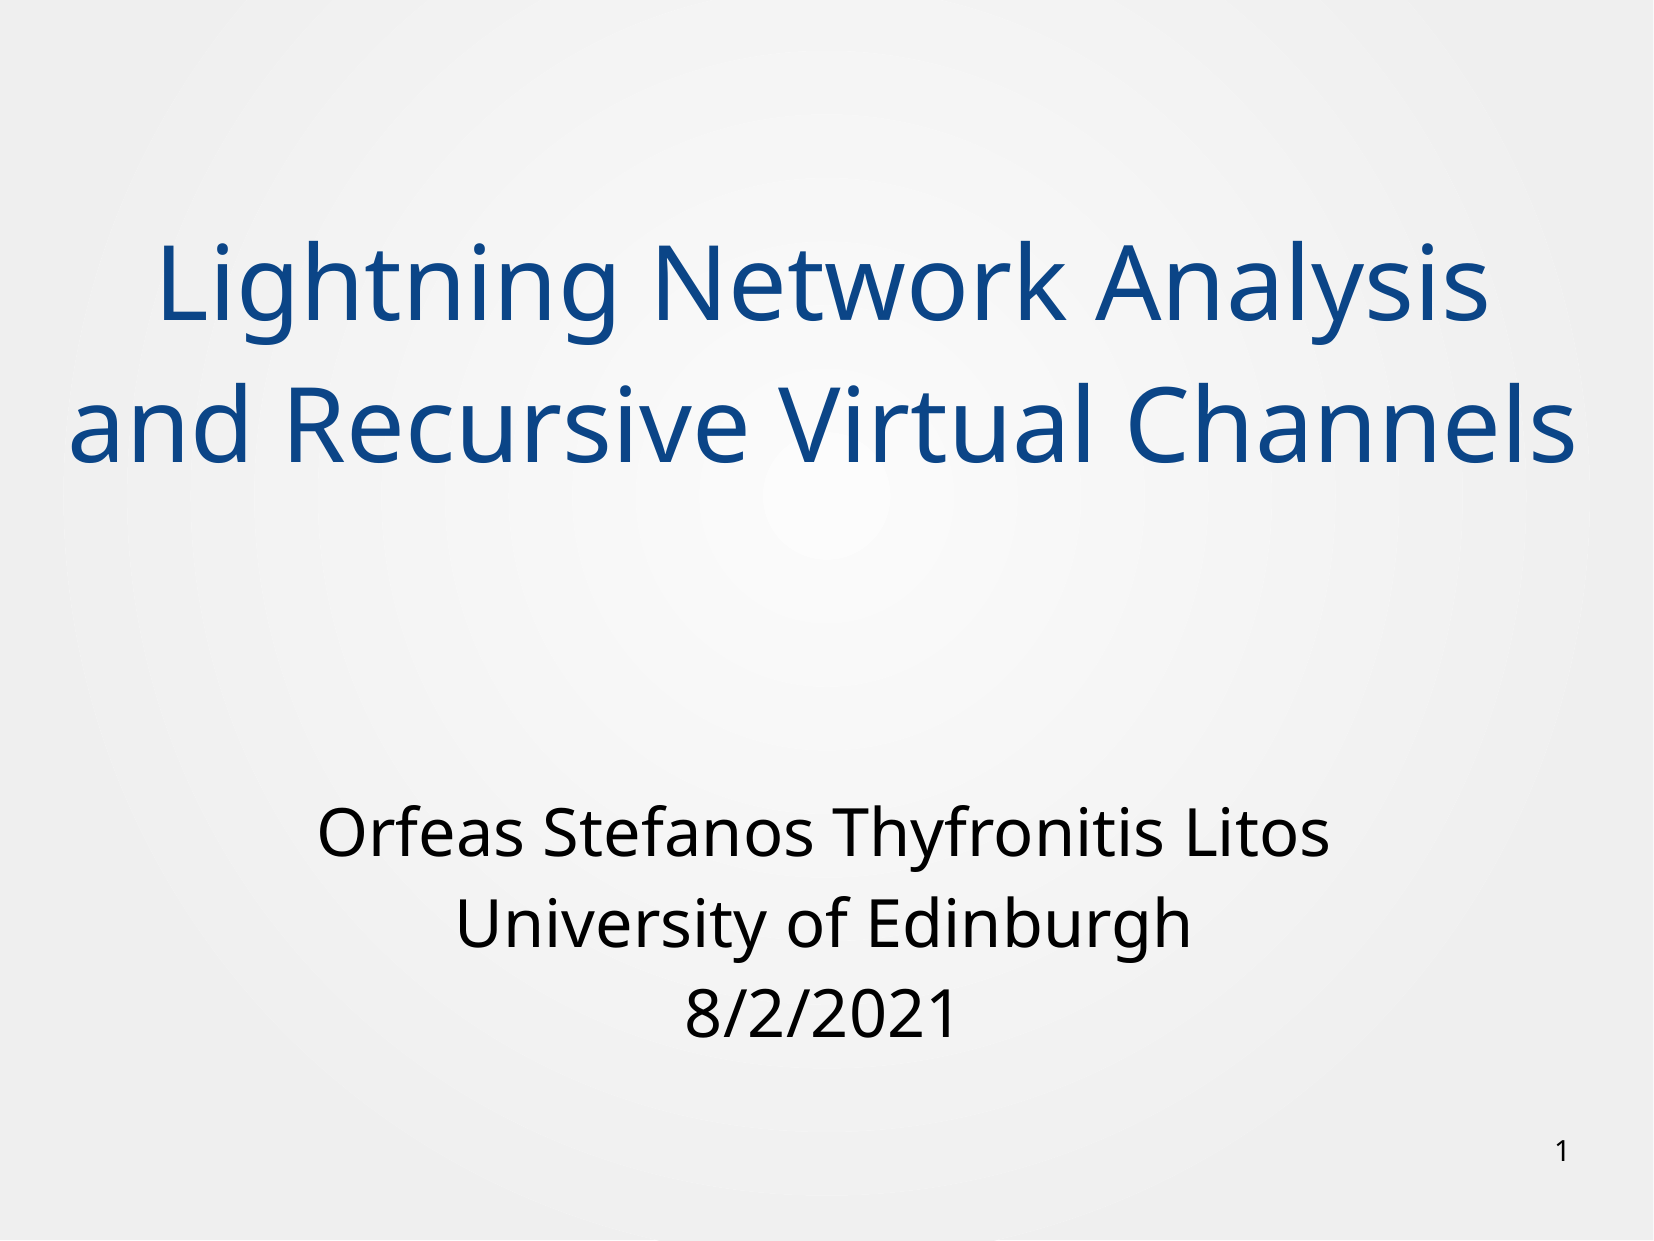

# Lightning Network Analysis and Recursive Virtual Channels
Orfeas Stefanos Thyfronitis Litos
University of Edinburgh
8/2/2021
1